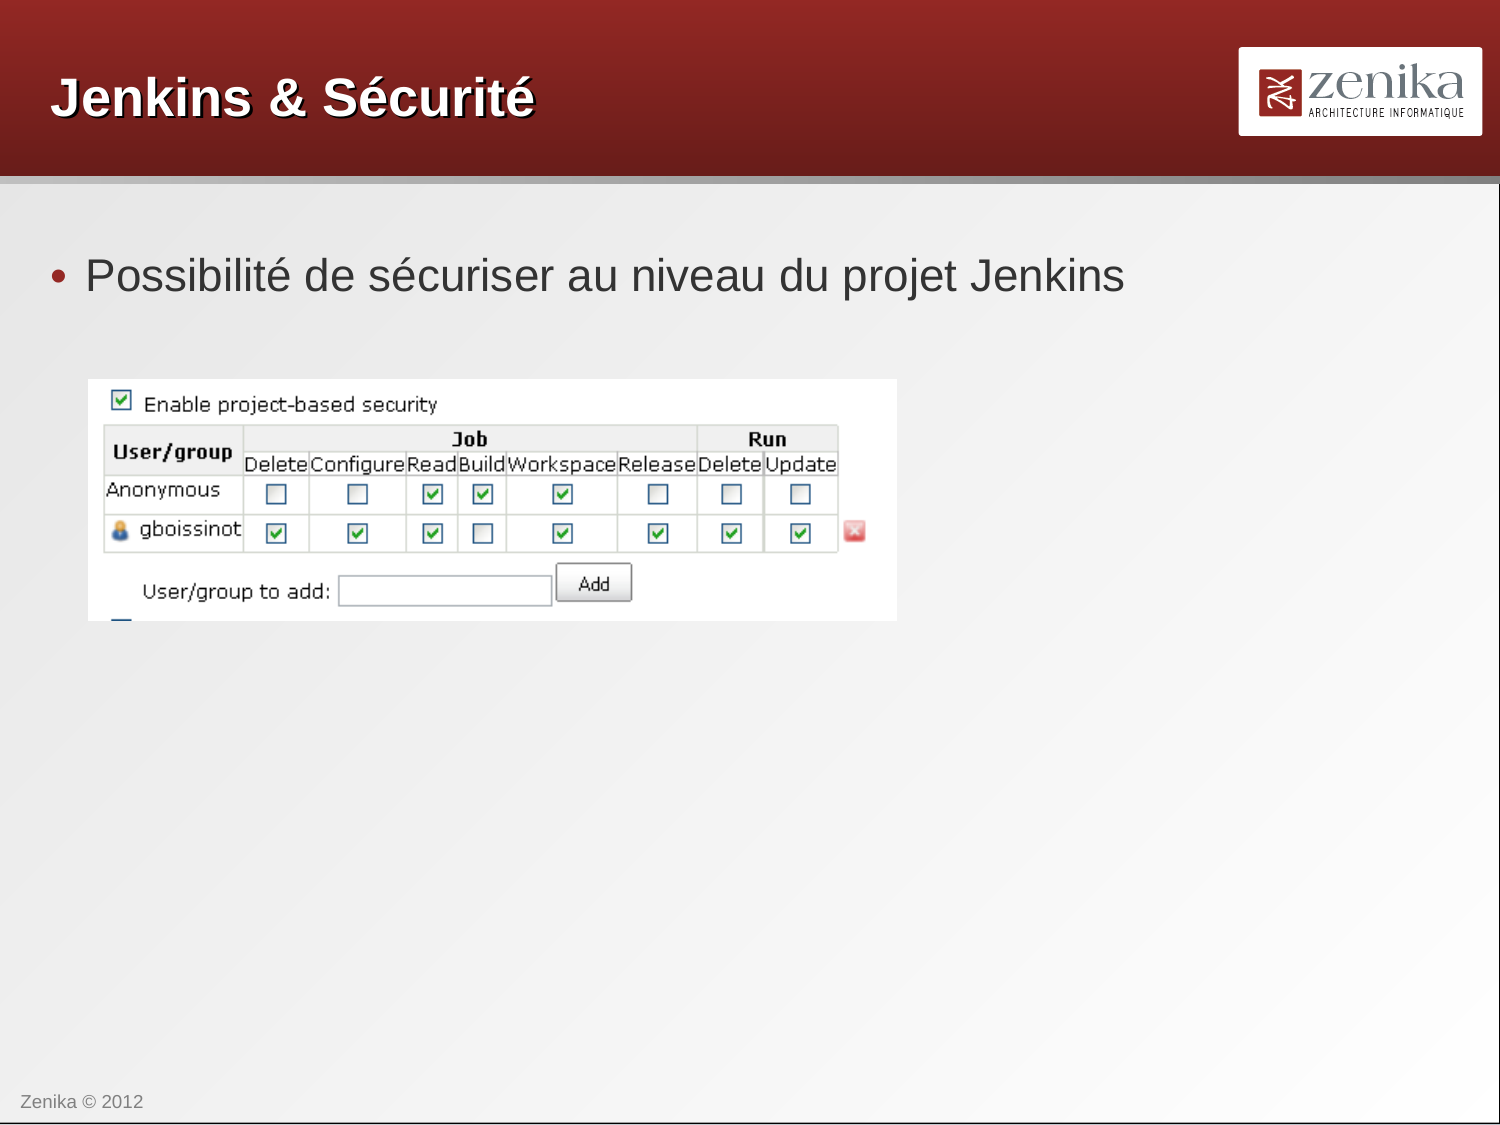

# Jenkins & Sécurité
Possibilité de sécuriser au niveau du projet Jenkins